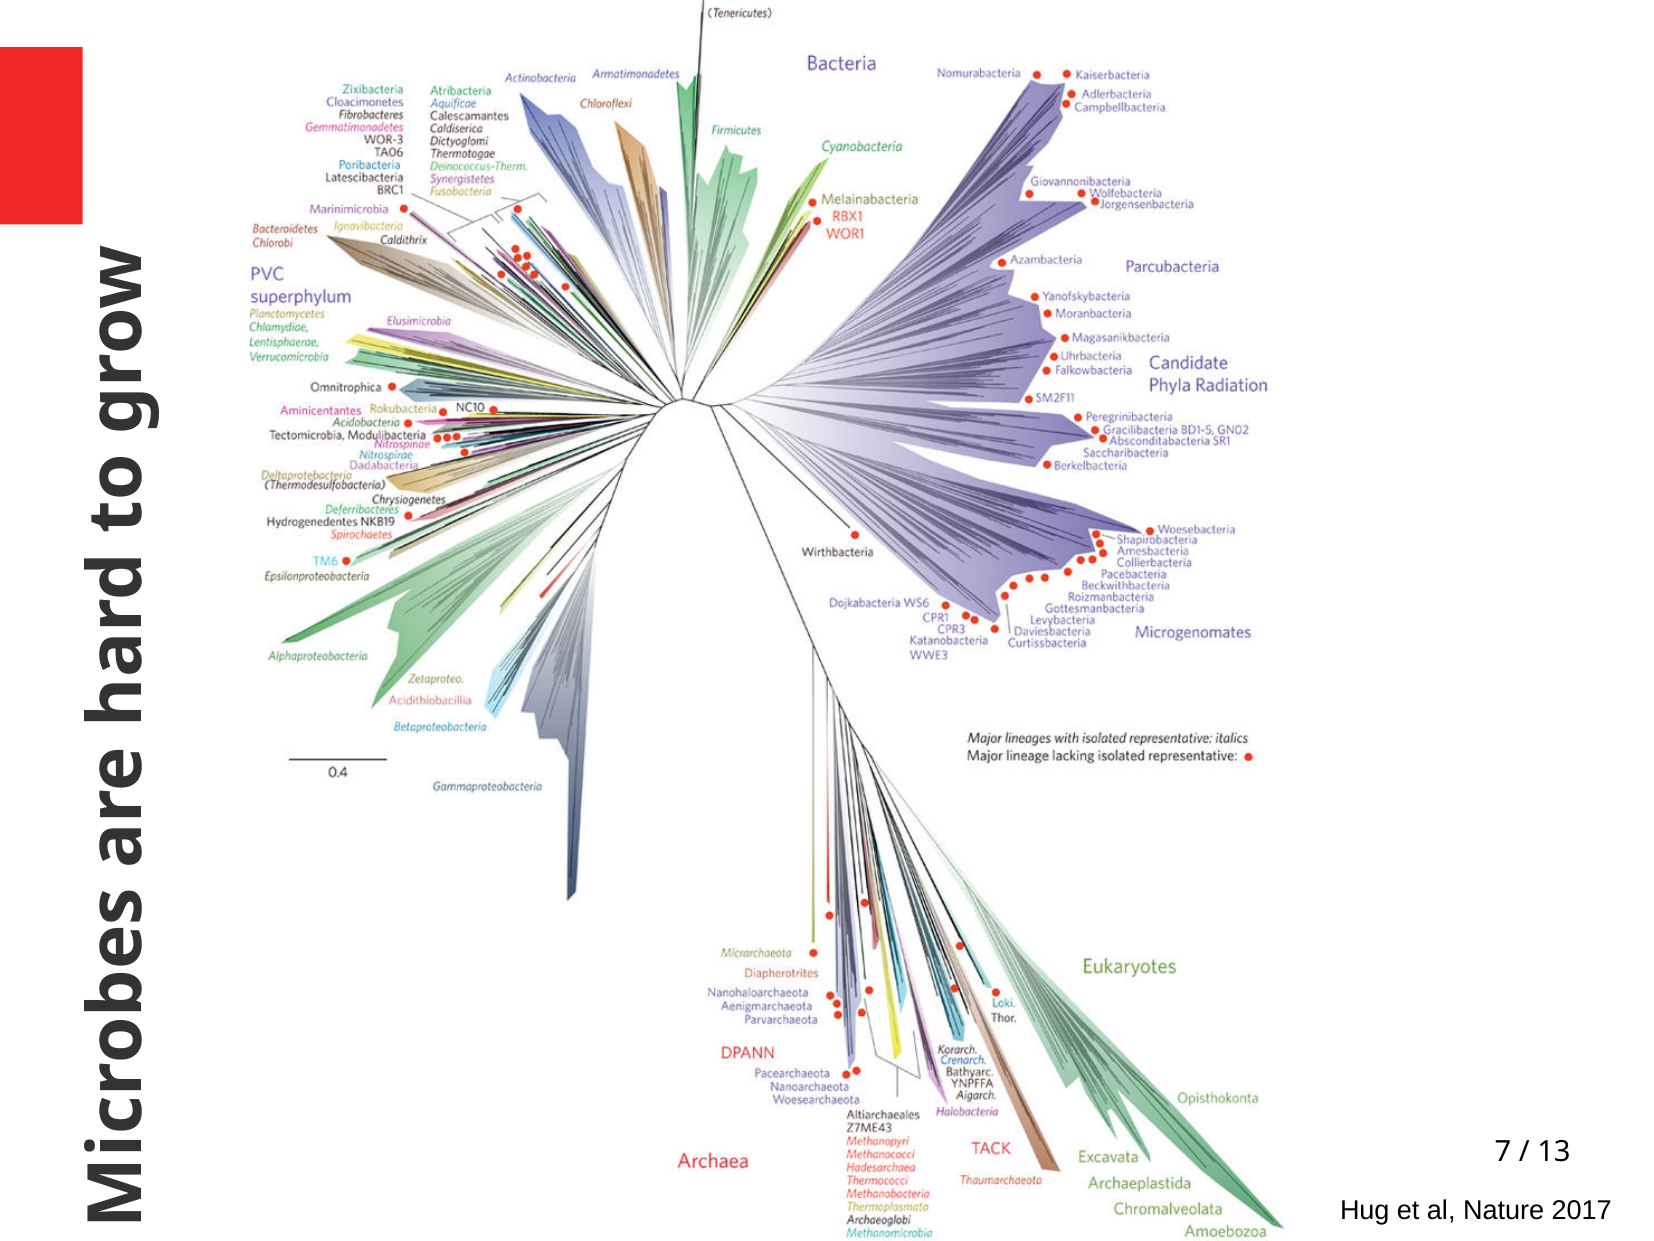

# Microbes are hard to grow
7
Hug et al, Nature 2017